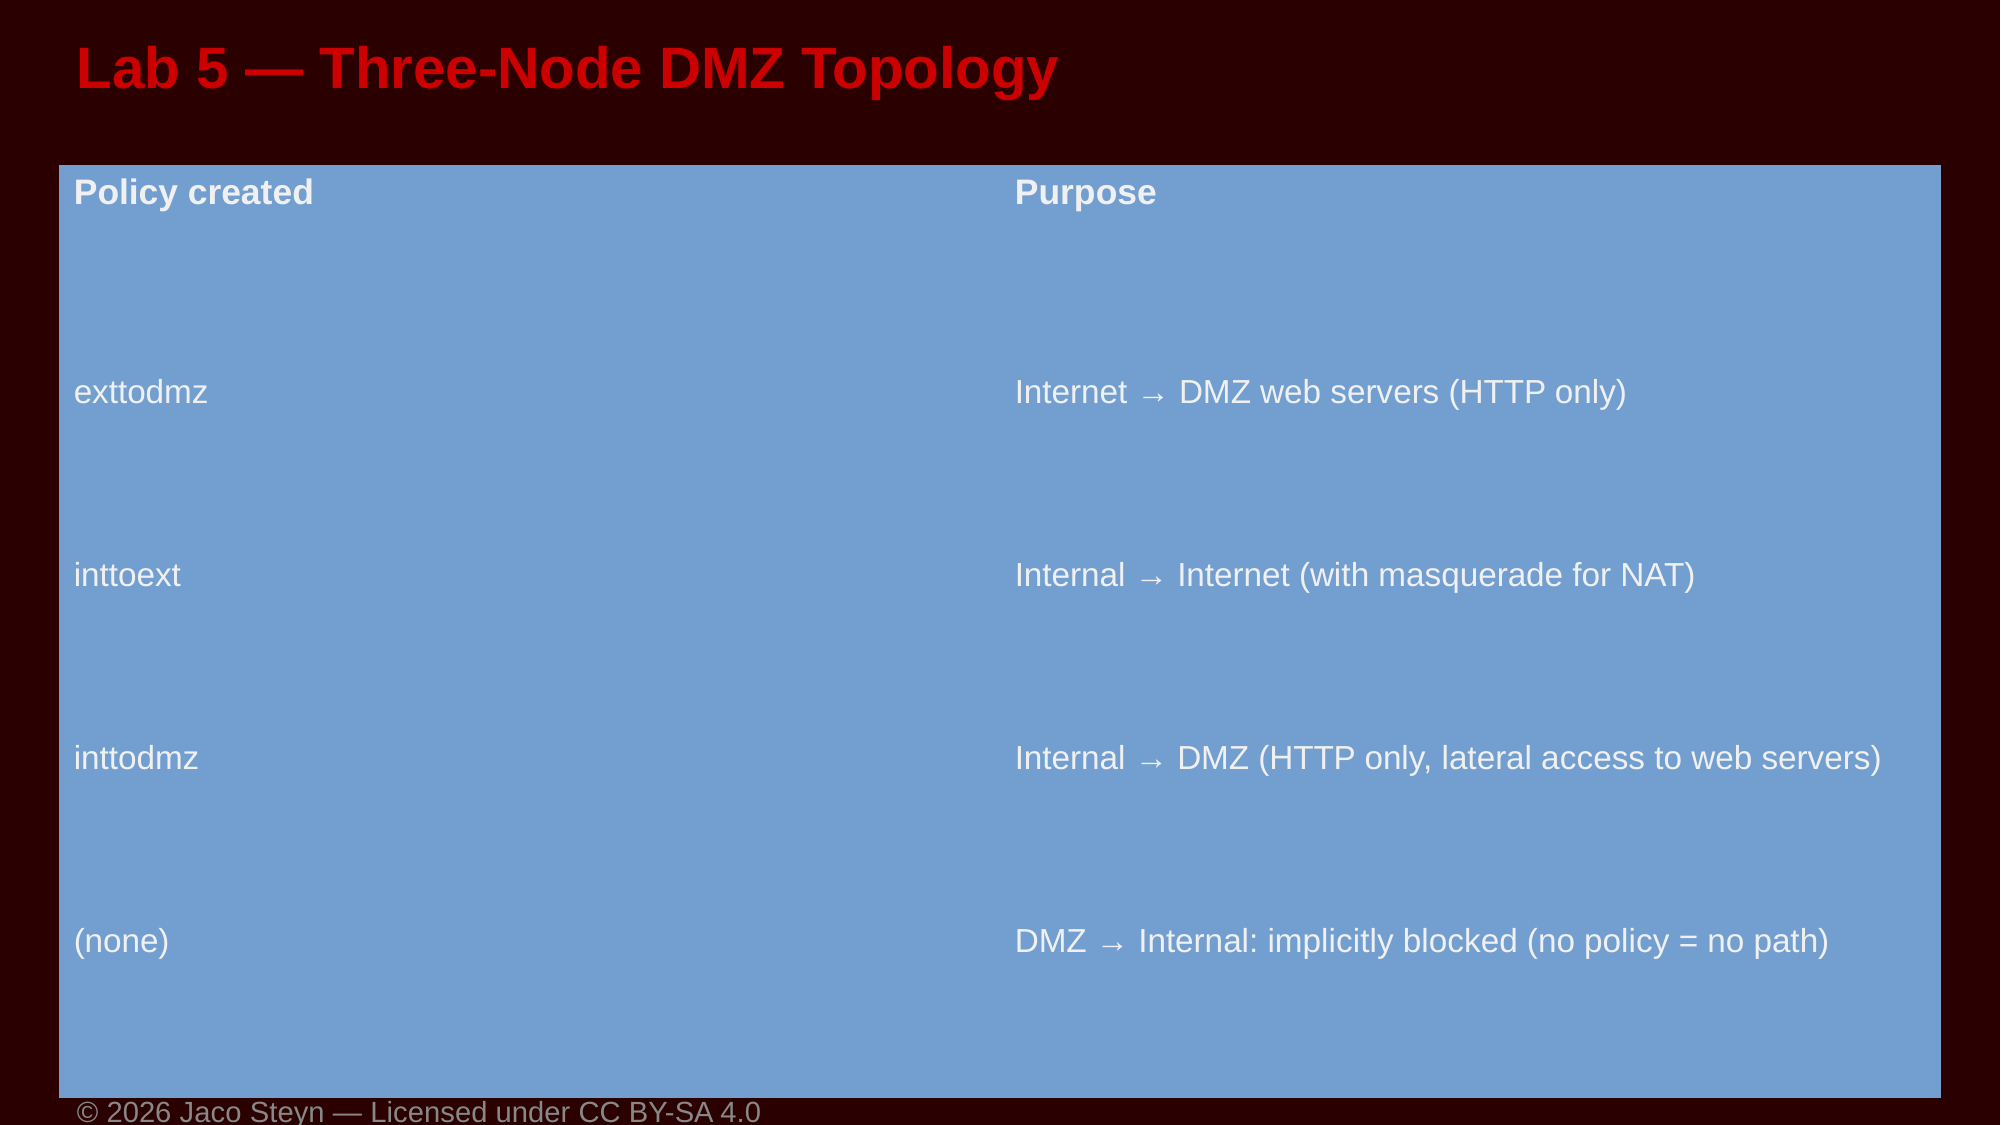

Lab 5 — Three-Node DMZ Topology
| Policy created | Purpose |
| --- | --- |
| exttodmz | Internet → DMZ web servers (HTTP only) |
| inttoext | Internal → Internet (with masquerade for NAT) |
| inttodmz | Internal → DMZ (HTTP only, lateral access to web servers) |
| (none) | DMZ → Internal: implicitly blocked (no policy = no path) |
© 2026 Jaco Steyn — Licensed under CC BY-SA 4.0